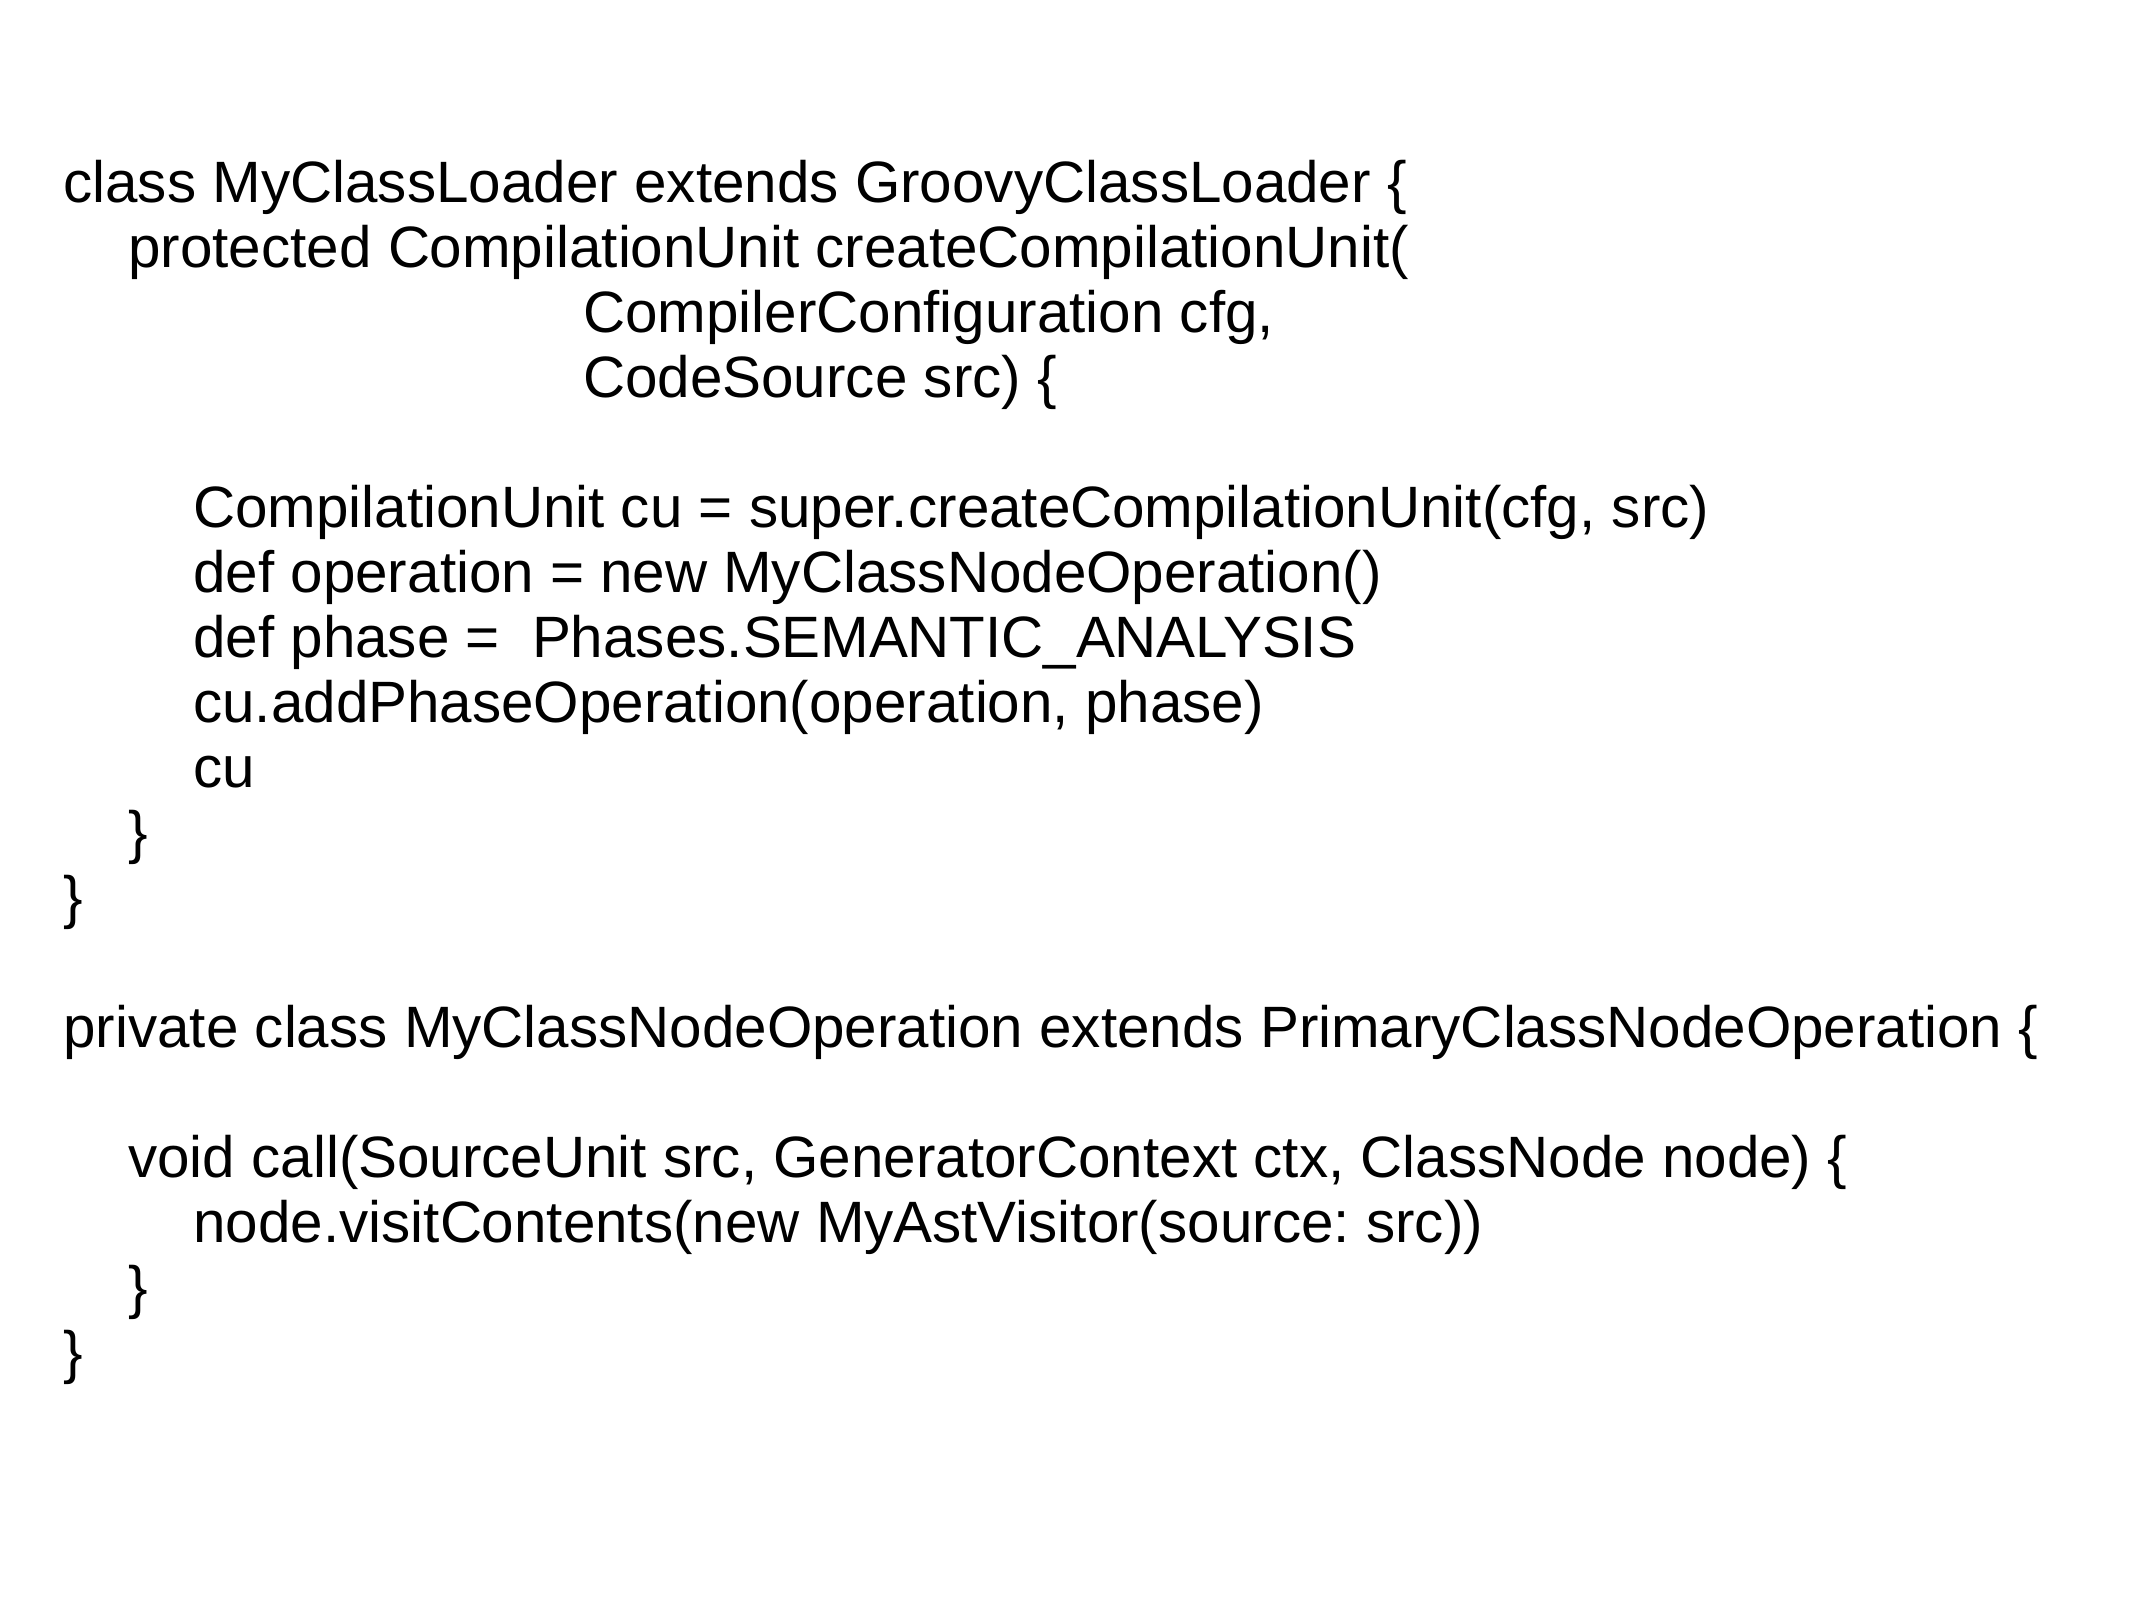

class MyClassLoader extends GroovyClassLoader {
 protected CompilationUnit createCompilationUnit(
 CompilerConfiguration cfg,
 CodeSource src) {
 CompilationUnit cu = super.createCompilationUnit(cfg, src)
 def operation = new MyClassNodeOperation()
 def phase = Phases.SEMANTIC_ANALYSIS
 cu.addPhaseOperation(operation, phase)
 cu
 }
}
private class MyClassNodeOperation extends PrimaryClassNodeOperation {
 void call(SourceUnit src, GeneratorContext ctx, ClassNode node) {
 node.visitContents(new MyAstVisitor(source: src))
 }
}